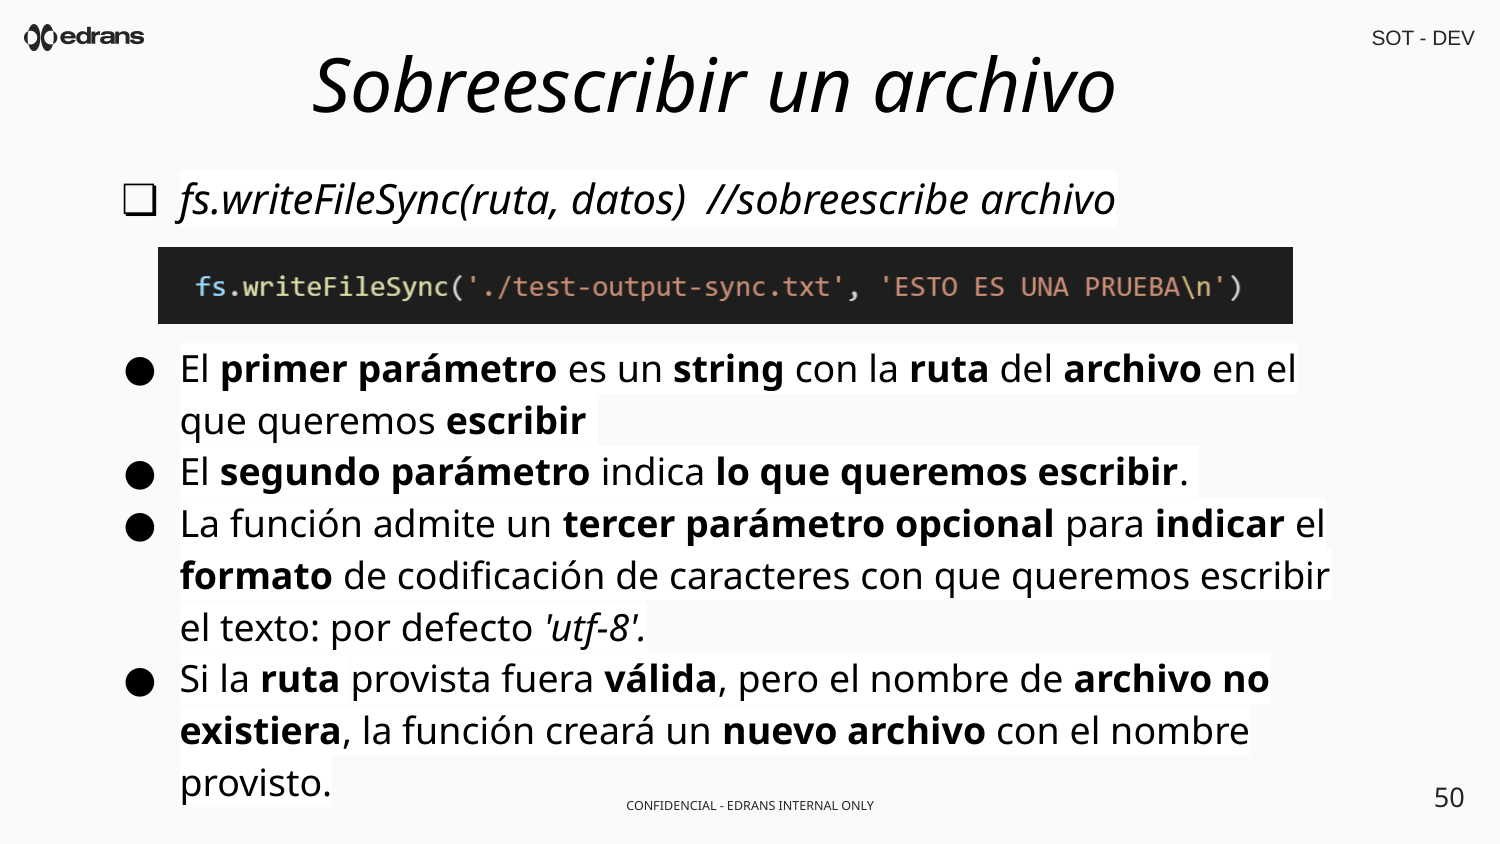

Sobreescribir un archivo
SOT - DEV
fs.writeFileSync(ruta, datos) //sobreescribe archivo
El primer parámetro es un string con la ruta del archivo en el que queremos escribir
El segundo parámetro indica lo que queremos escribir.
La función admite un tercer parámetro opcional para indicar el formato de codificación de caracteres con que queremos escribir el texto: por defecto 'utf-8'.
Si la ruta provista fuera válida, pero el nombre de archivo no existiera, la función creará un nuevo archivo con el nombre provisto.
CONFIDENCIAL - EDRANS INTERNAL ONLY